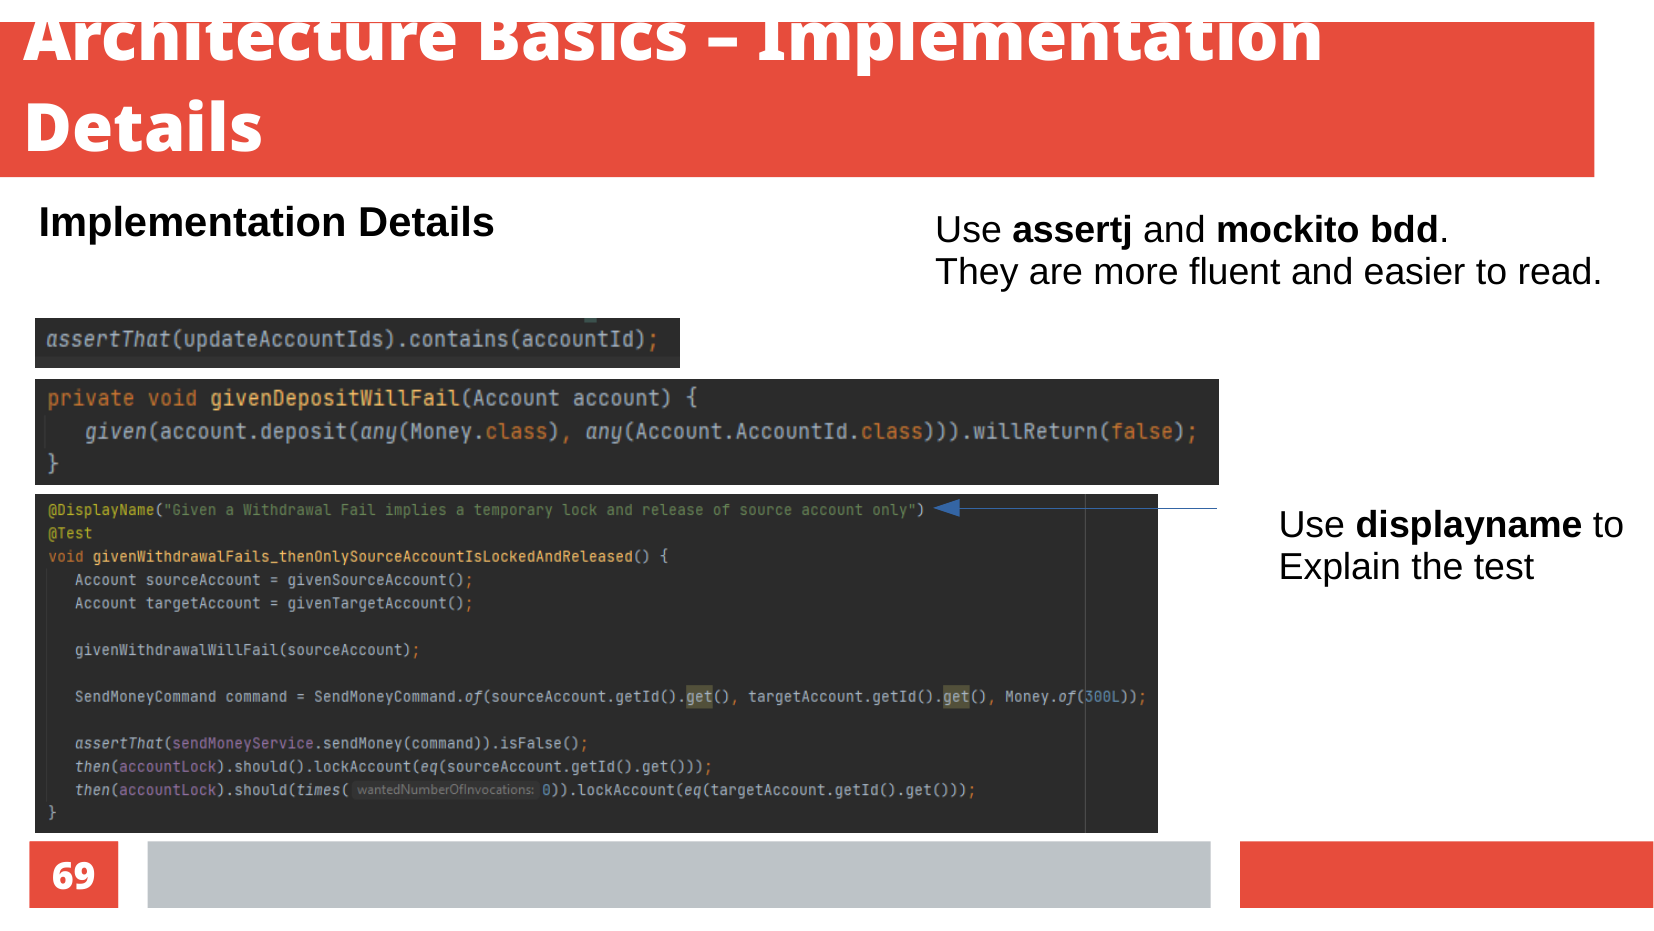

# Architecture Basics – Implementation Details
Implementation Details
Use assertj and mockito bdd.
They are more fluent and easier to read.
Use displayname to
Explain the test
69